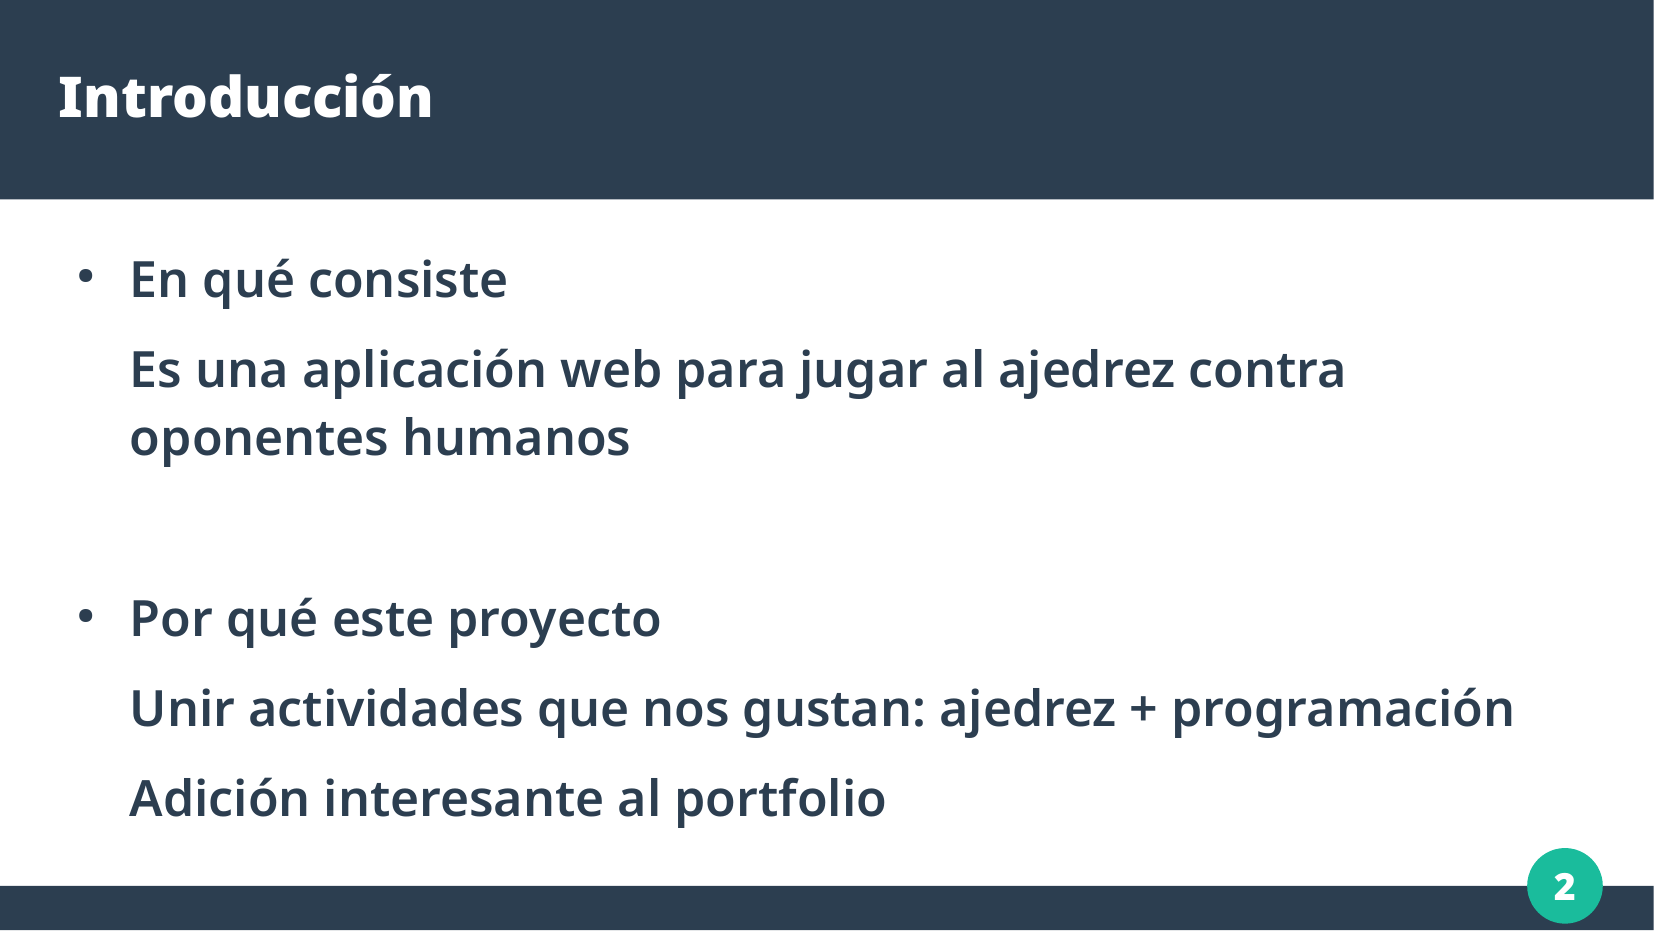

# Introducción
En qué consiste
Es una aplicación web para jugar al ajedrez contra oponentes humanos
Por qué este proyecto
Unir actividades que nos gustan: ajedrez + programación
Adición interesante al portfolio